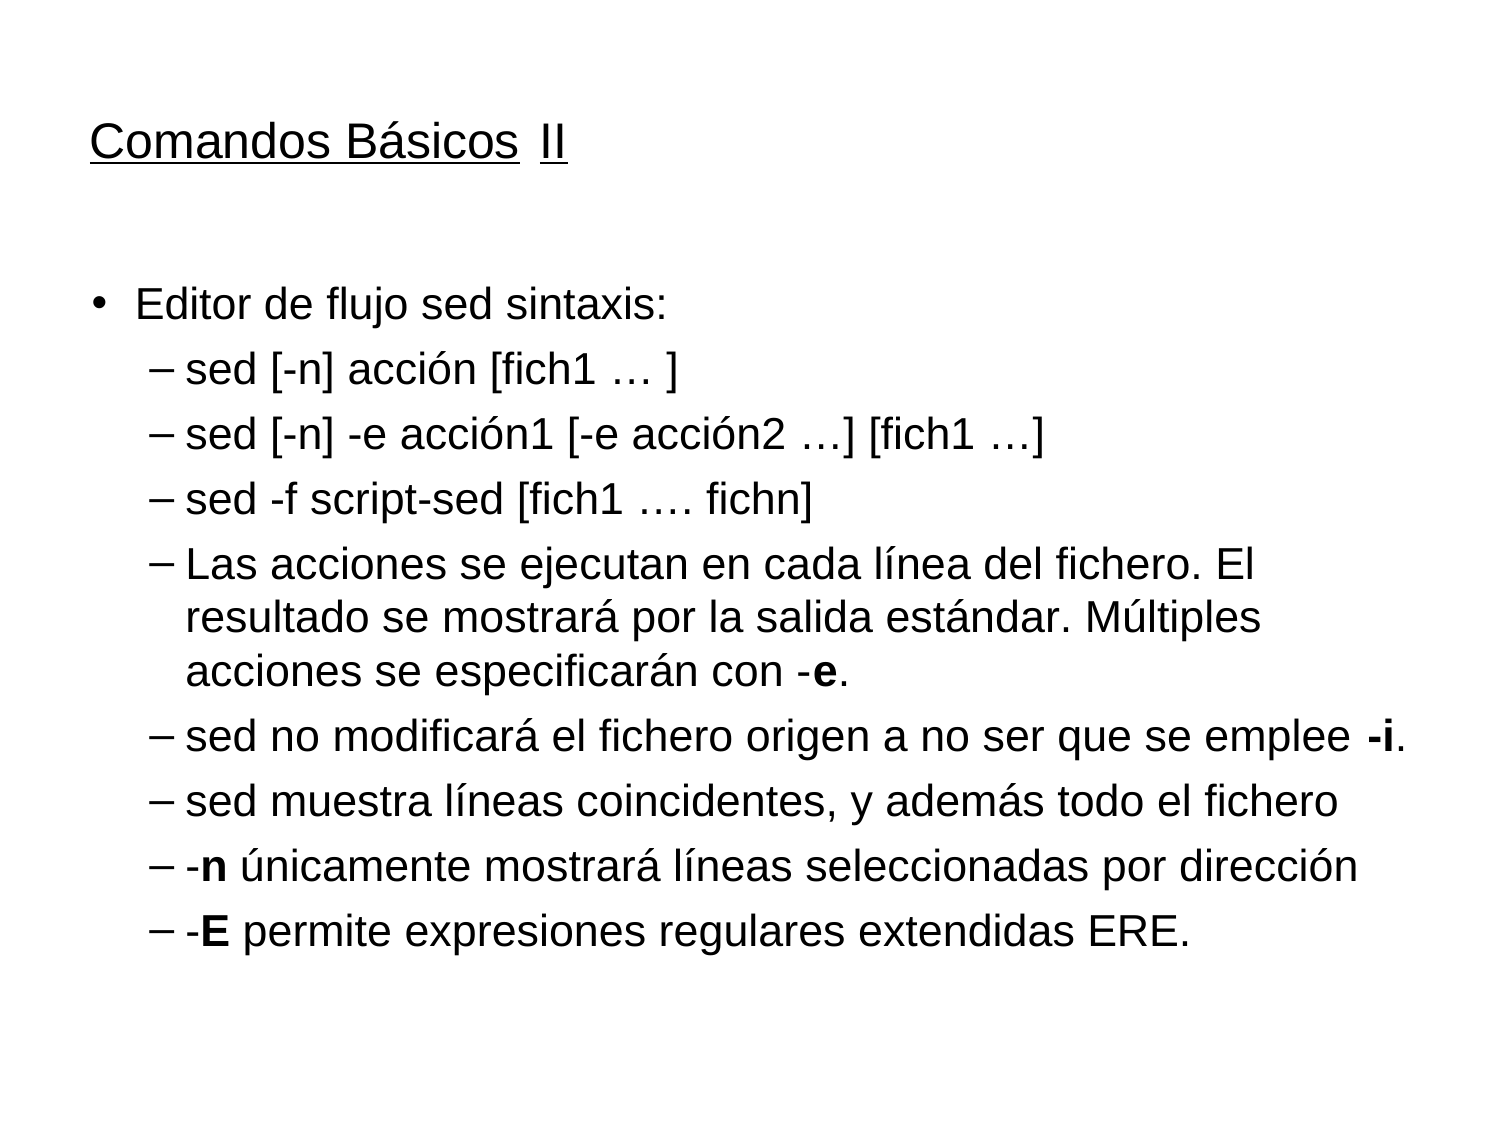

# Comandos Básicos	II
Editor de flujo sed sintaxis:
sed [-n] acción [fich1 … ]
sed [-n] -e acción1 [-e acción2 …] [fich1 …]
sed -f script-sed [fich1 …. fichn]
Las acciones se ejecutan en cada línea del fichero. El resultado se mostrará por la salida estándar. Múltiples acciones se especificarán con -e.
sed no modificará el fichero origen a no ser que se emplee -i.
sed muestra líneas coincidentes, y además todo el fichero
-n únicamente mostrará líneas seleccionadas por dirección
-E permite expresiones regulares extendidas ERE.